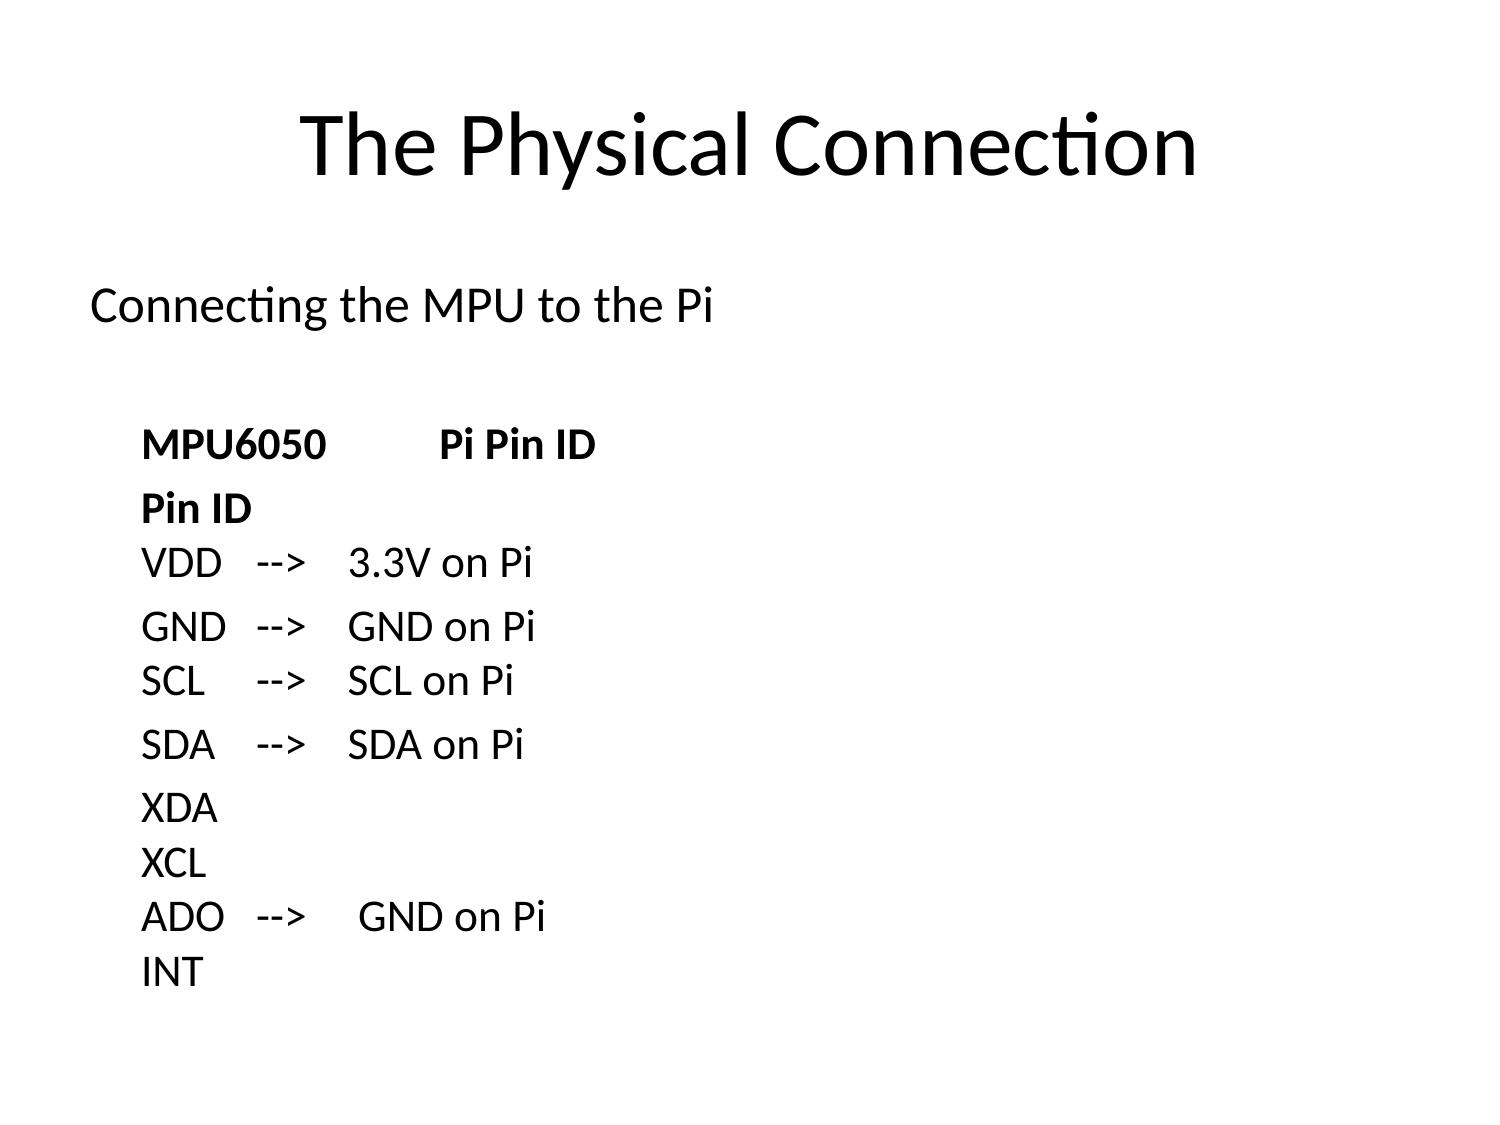

# The Physical Connection
Connecting the MPU to the Pi
MPU6050 Pi Pin ID
Pin ID
VDD 	--> 3.3V on Pi
GND 	--> GND on Pi
SCL 	--> SCL on Pi
SDA 	--> SDA on Pi
XDA
XCL
ADO 	--> GND on Pi
INT